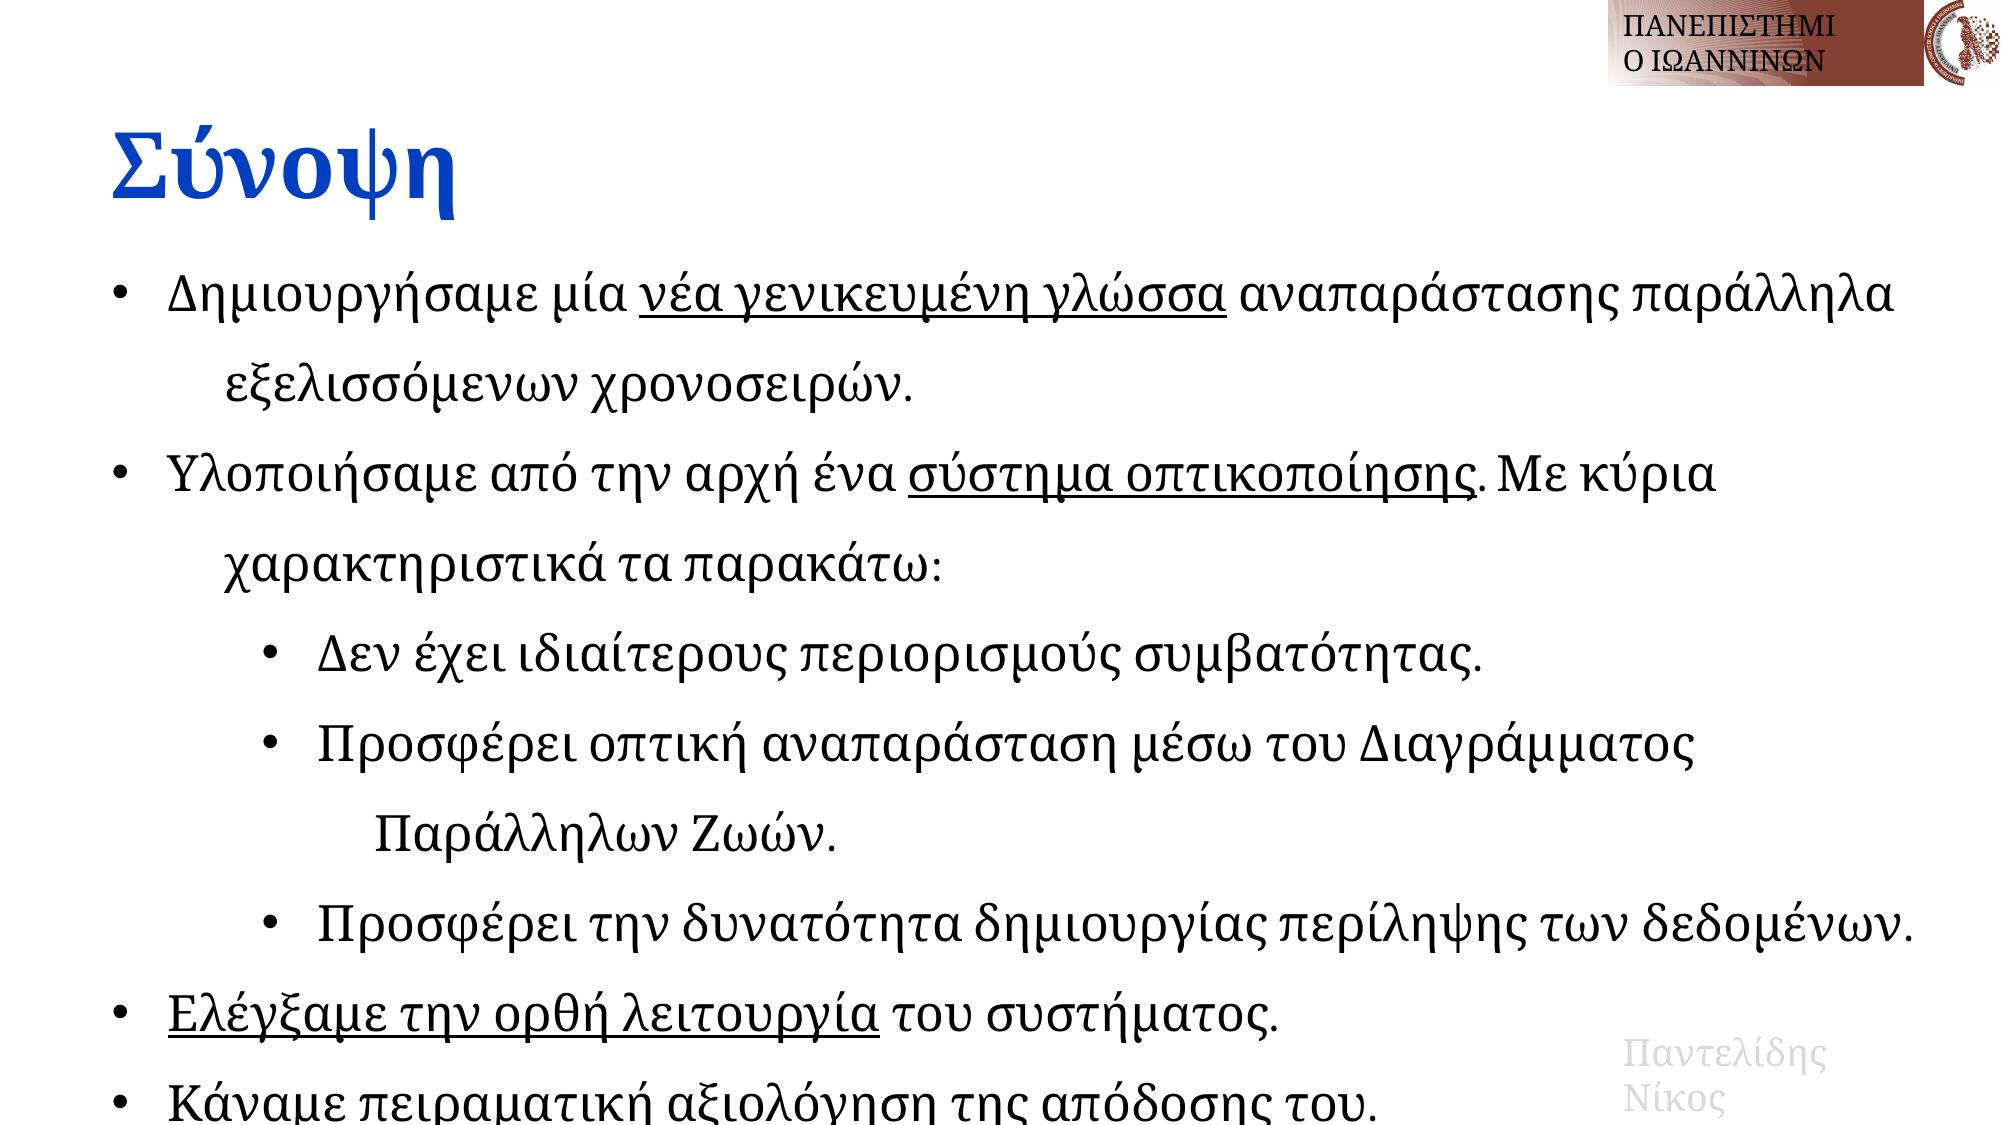

Σύνοψη
Δημιουργήσαμε μία νέα γενικευμένη γλώσσα αναπαράστασης παράλληλα εξελισσόμενων χρονοσειρών.
Υλοποιήσαμε από την αρχή ένα σύστημα οπτικοποίησης. Με κύρια χαρακτηριστικά τα παρακάτω:
Δεν έχει ιδιαίτερους περιορισμούς συμβατότητας.
Προσφέρει οπτική αναπαράσταση μέσω του Διαγράμματος Παράλληλων Ζωών.
Προσφέρει την δυνατότητα δημιουργίας περίληψης των δεδομένων.
Ελέγξαμε την ορθή λειτουργία του συστήματος.
Κάναμε πειραματική αξιολόγηση της απόδοσης του.